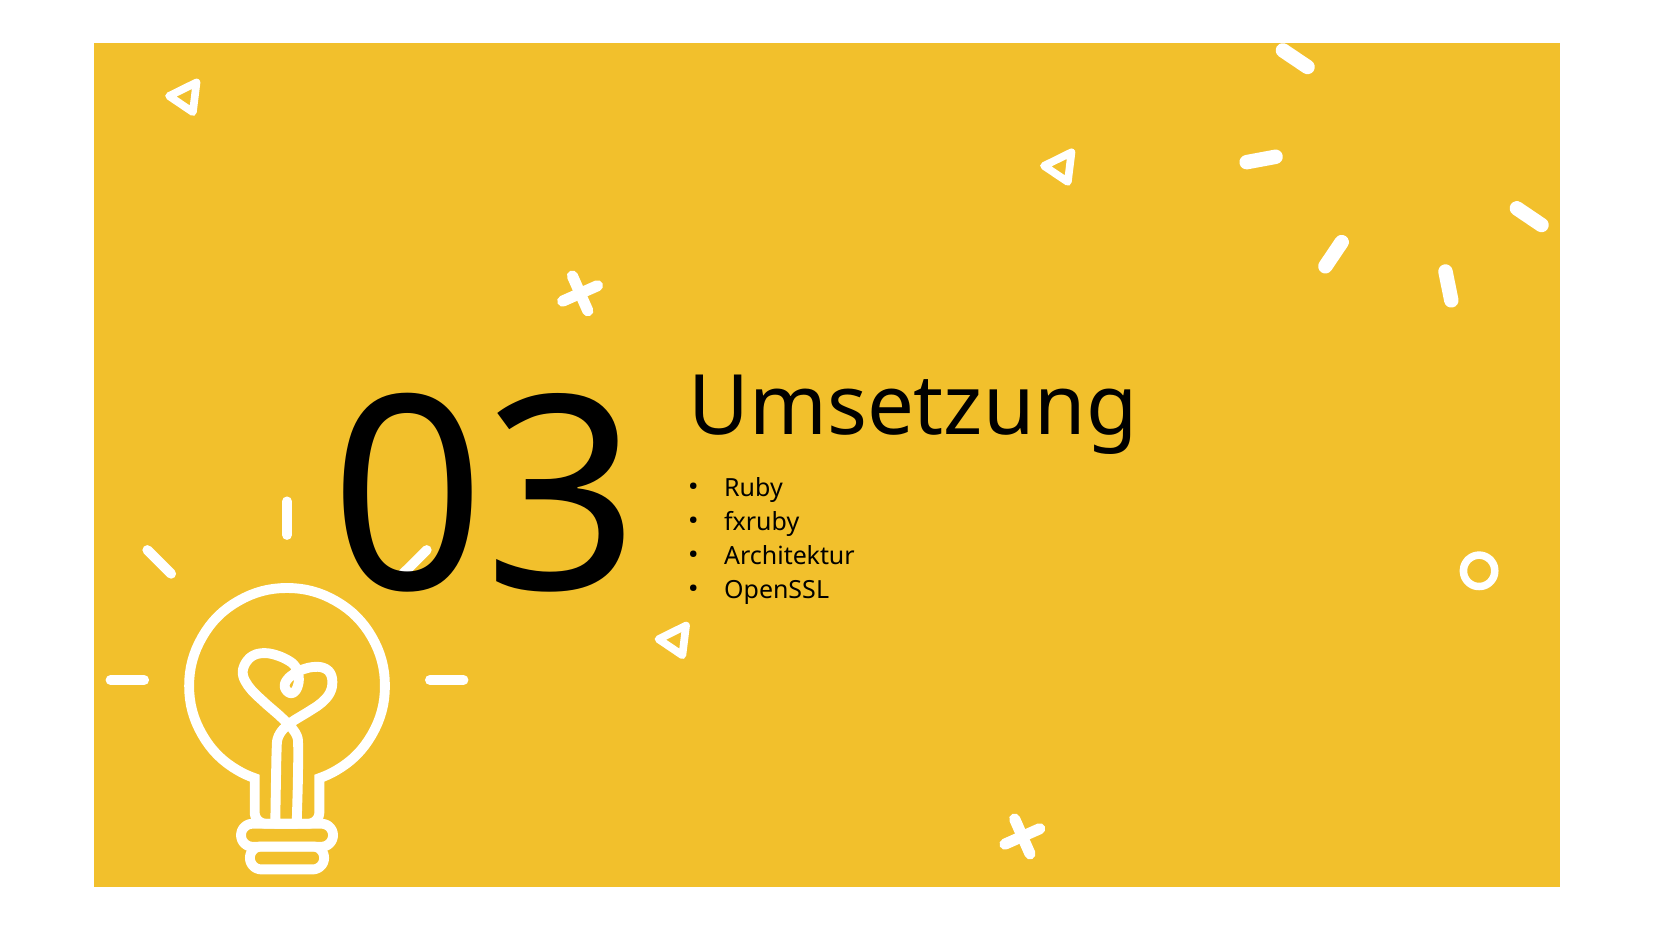

03
# Umsetzung
Ruby
fxruby
Architektur
OpenSSL